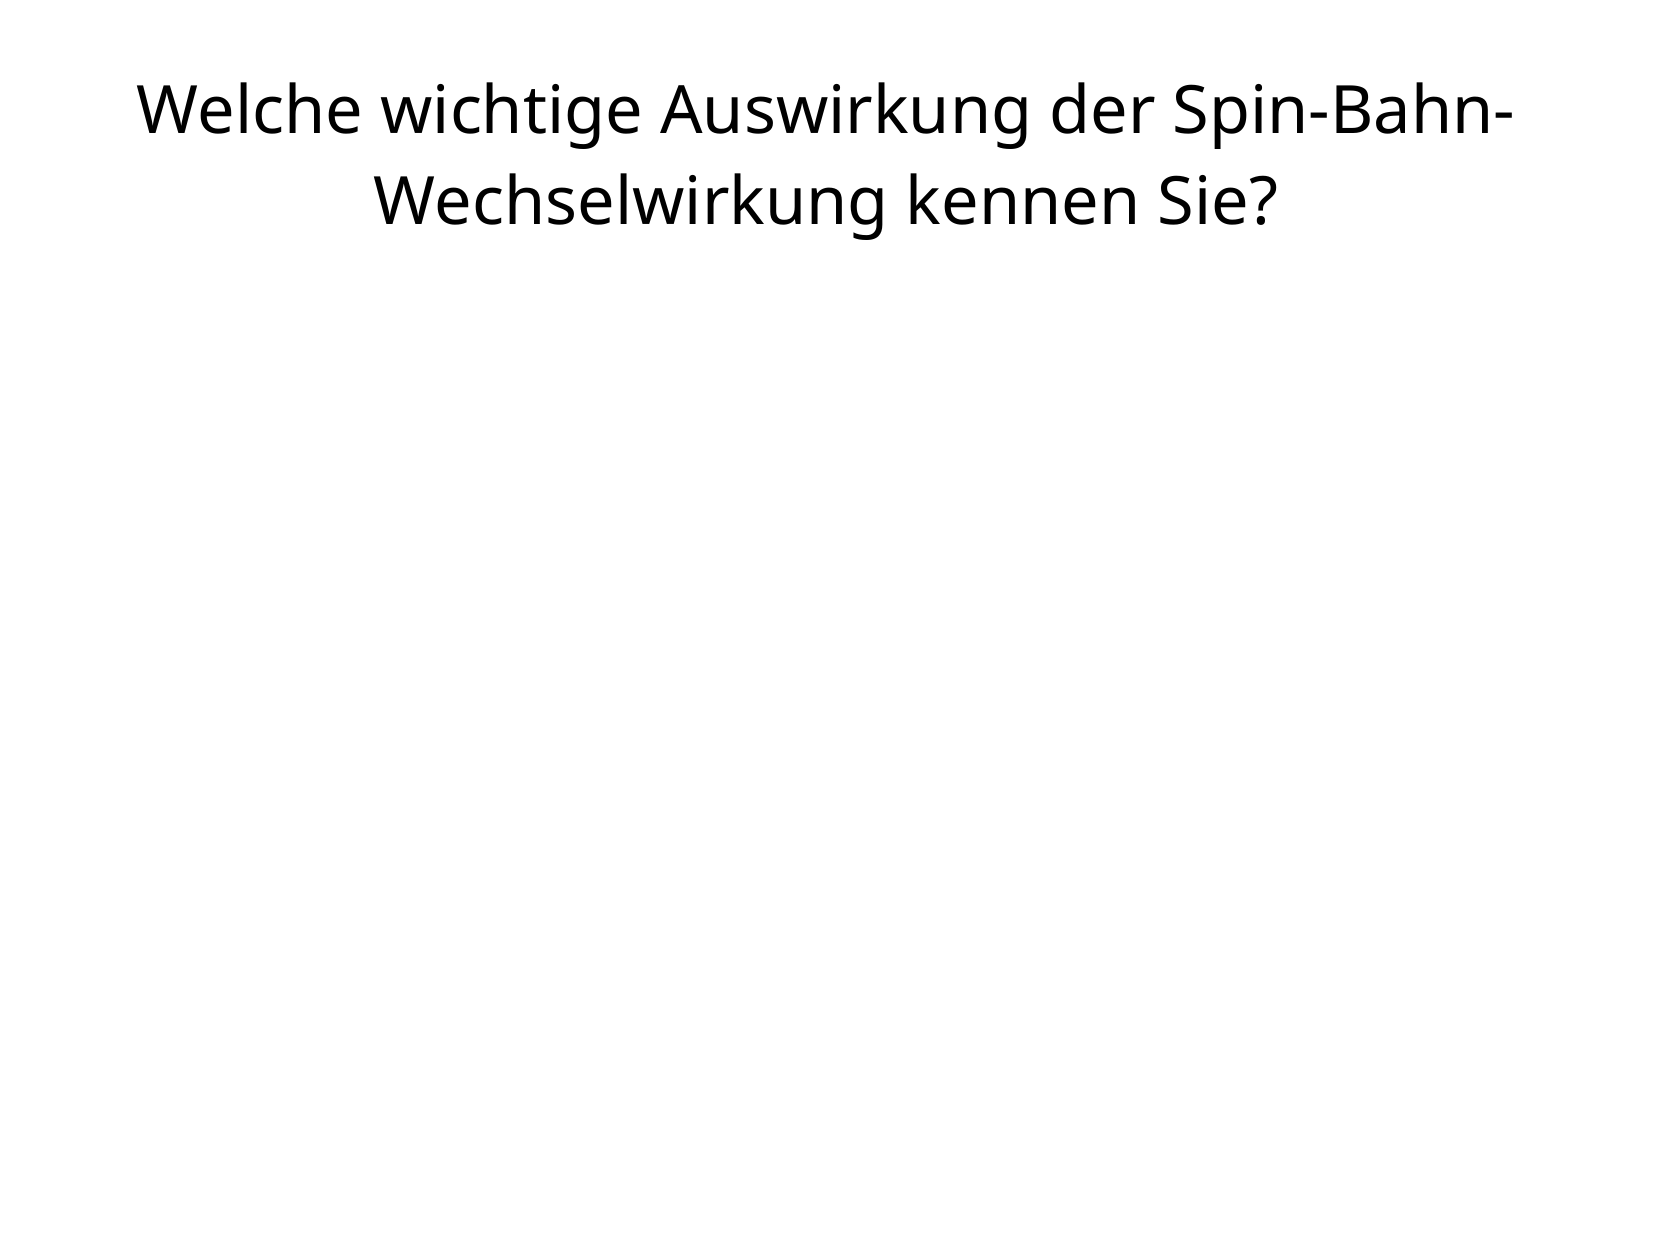

# Welche wichtige Auswirkung der Spin-Bahn-Wechselwirkung kennen Sie?